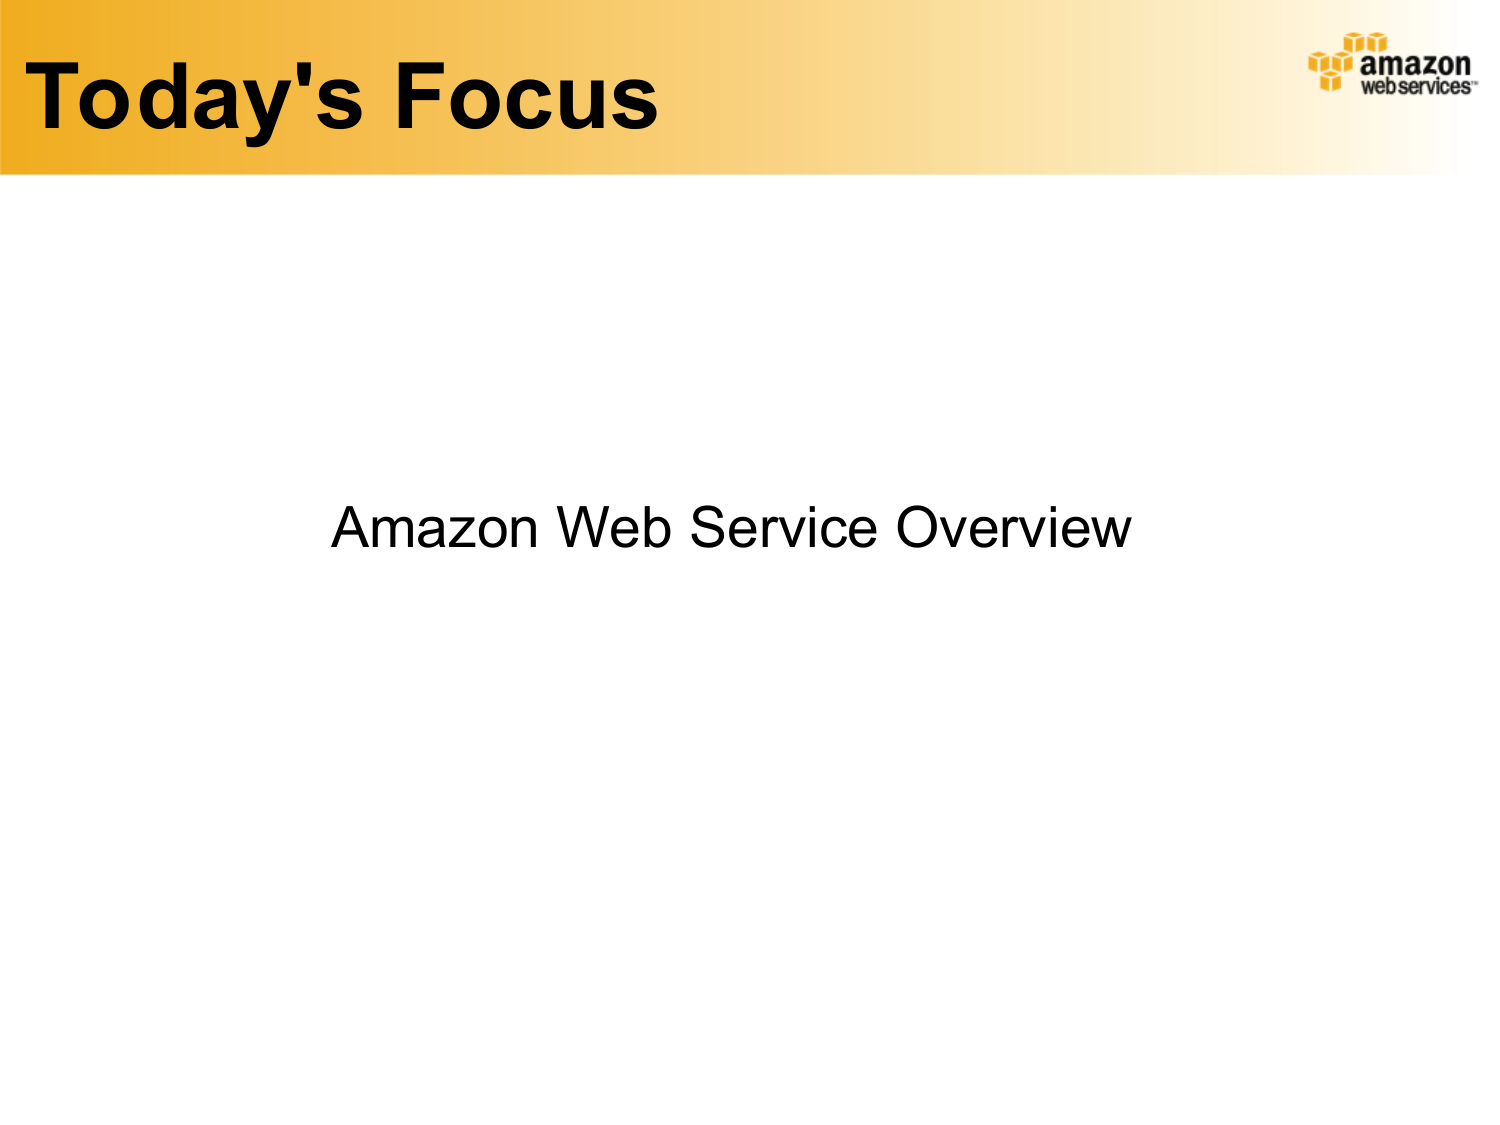

# Today's Focus
Amazon Web Service Overview